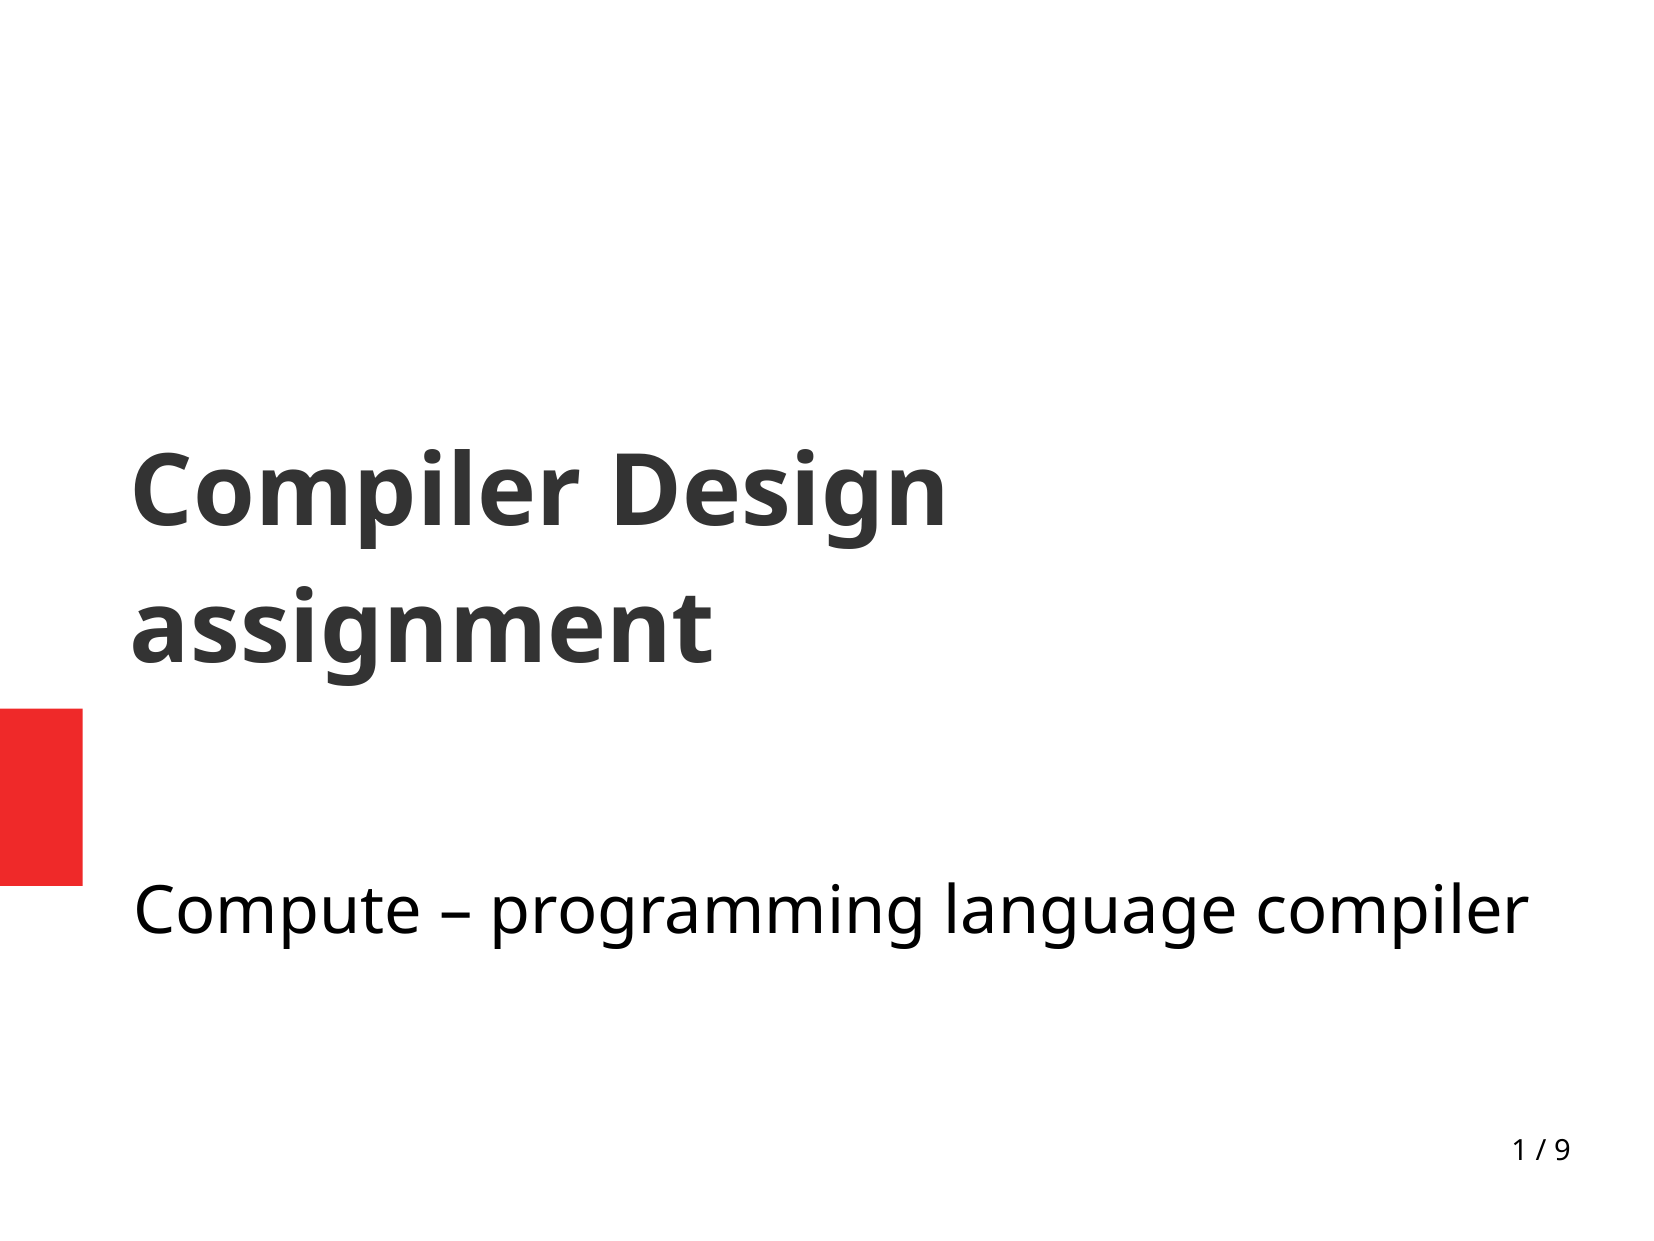

# Compiler Design assignment
Compute – programming language compiler
1